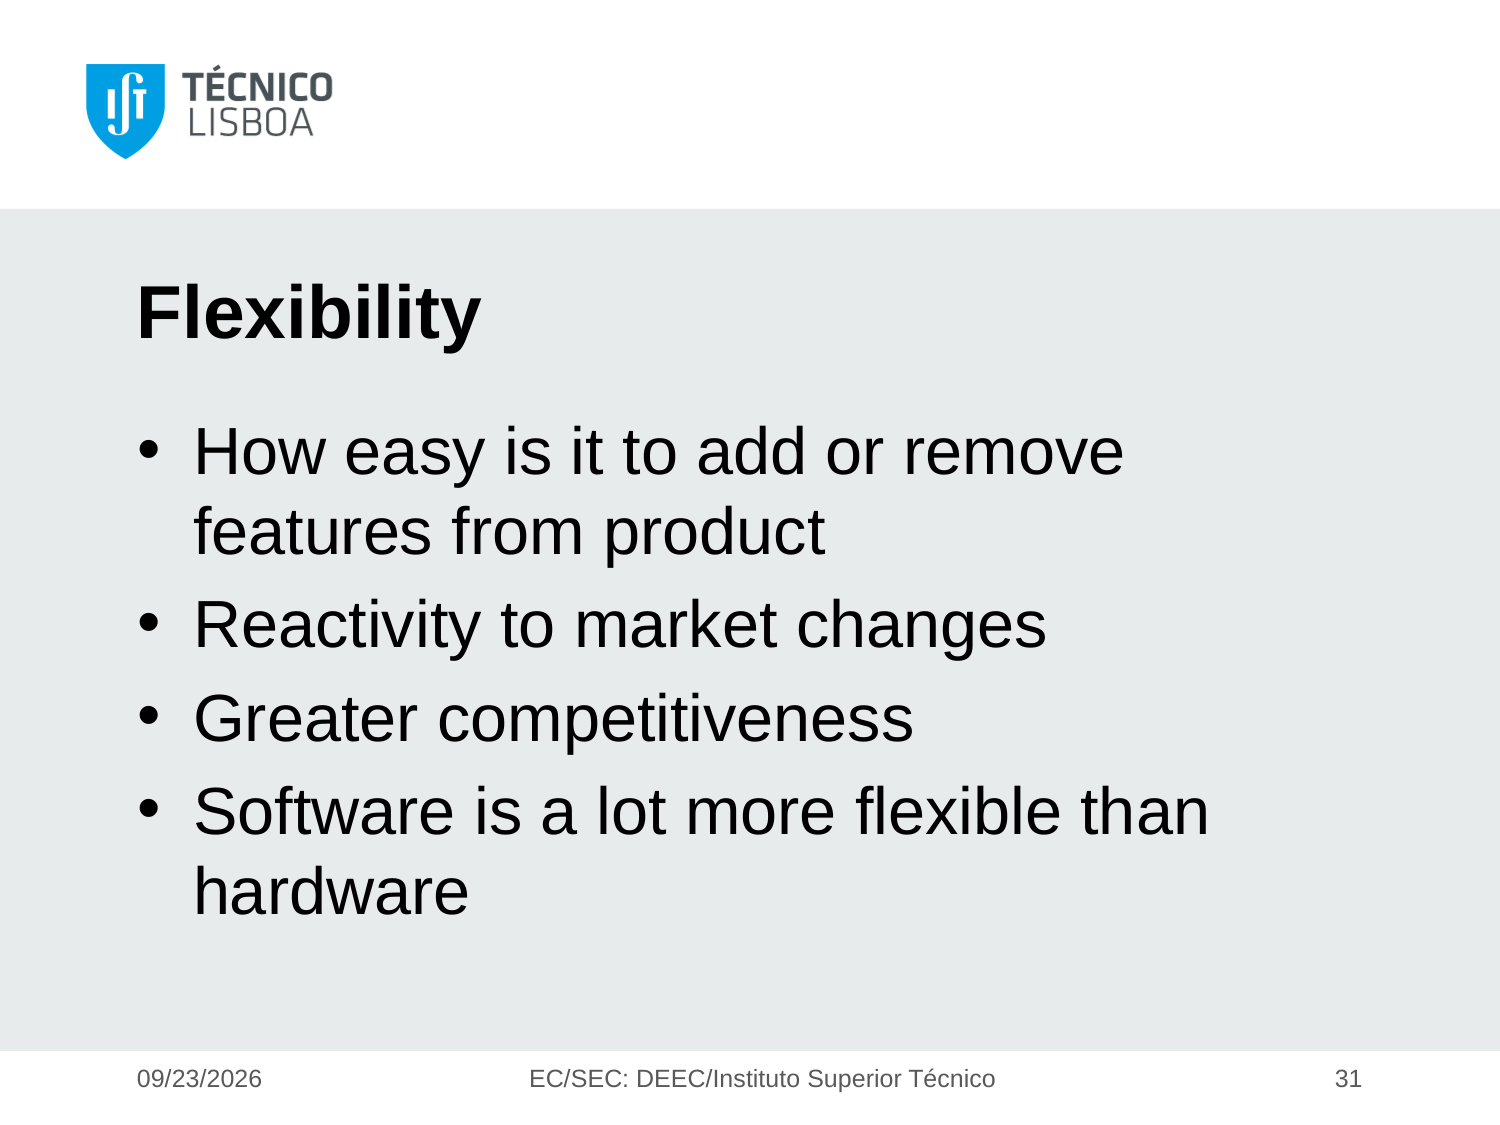

# Flexibility
How easy is it to add or remove features from product
Reactivity to market changes
Greater competitiveness
Software is a lot more flexible than hardware
EC/SEC: DEEC/Instituto Superior Técnico